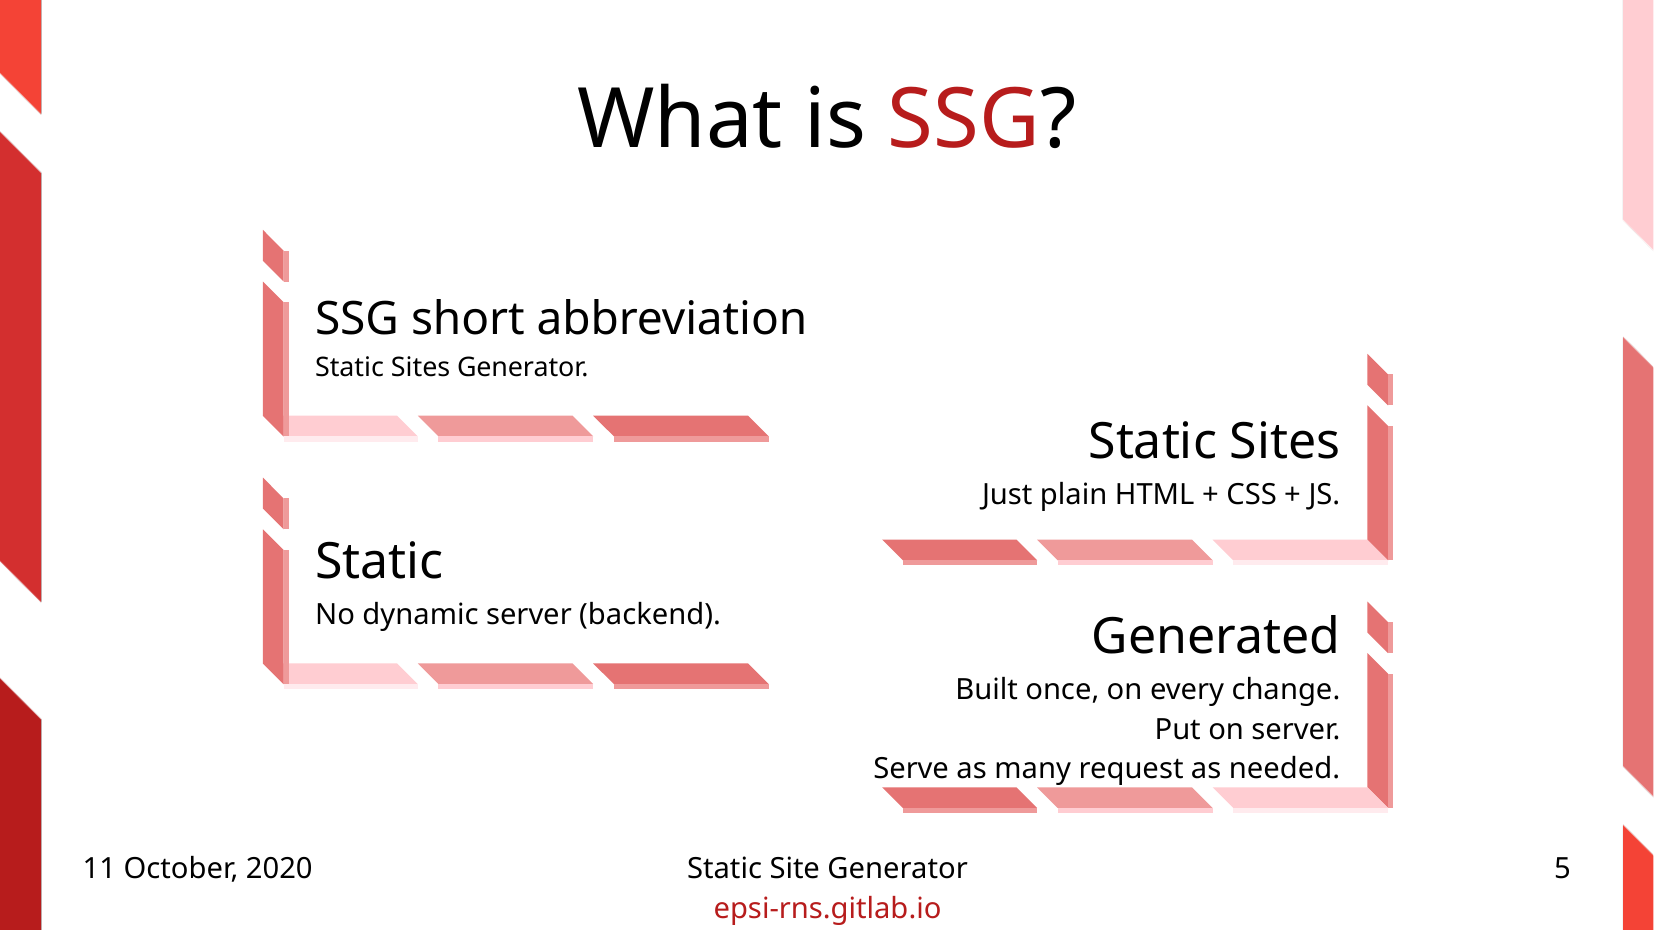

# What is SSG?
SSG short abbreviation
Static Sites Generator.
Static Sites
Just plain HTML + CSS + JS.
Static
No dynamic server (backend).
Generated
Built once, on every change.
Put on server.
Serve as many request as needed.
11 October, 2020
Static Site Generator
5